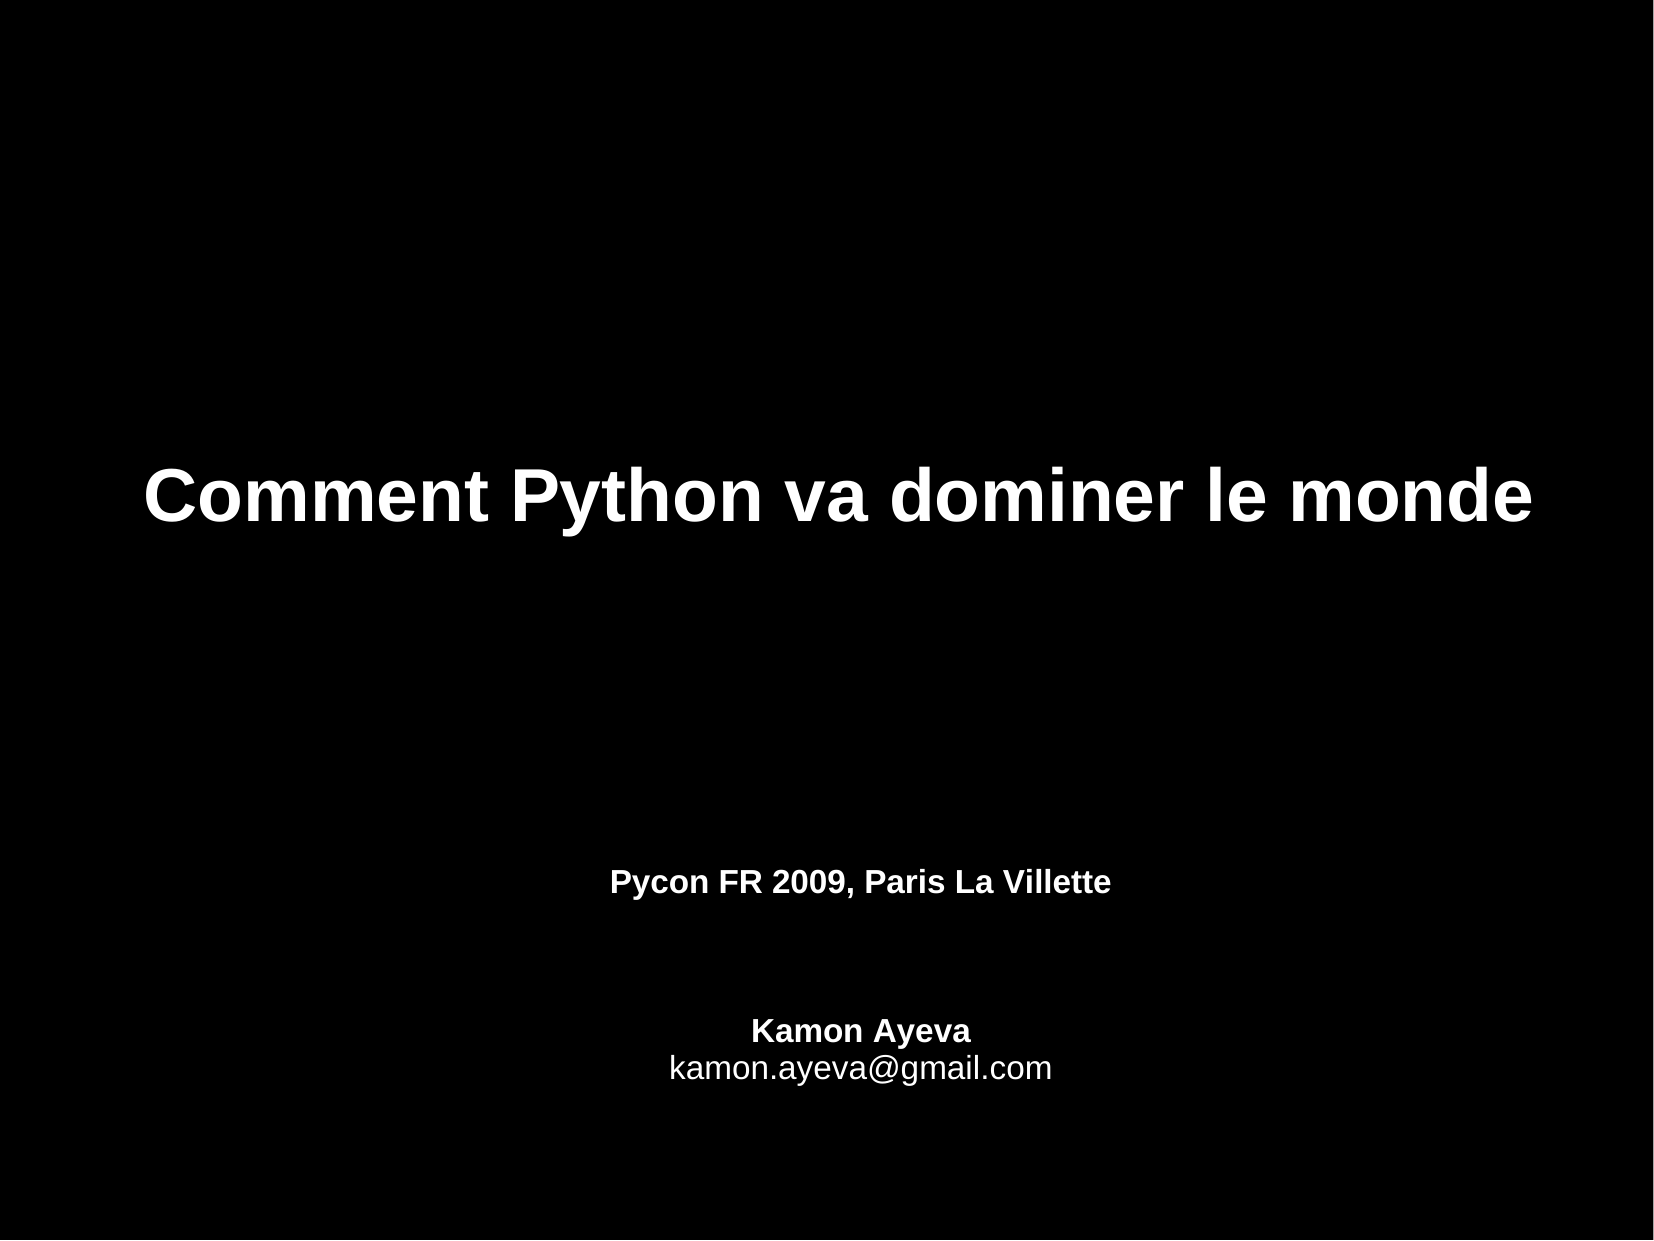

Comment Python va dominer le monde
# Pycon FR 2009, Paris La Villette
Kamon Ayeva
kamon.ayeva@gmail.com